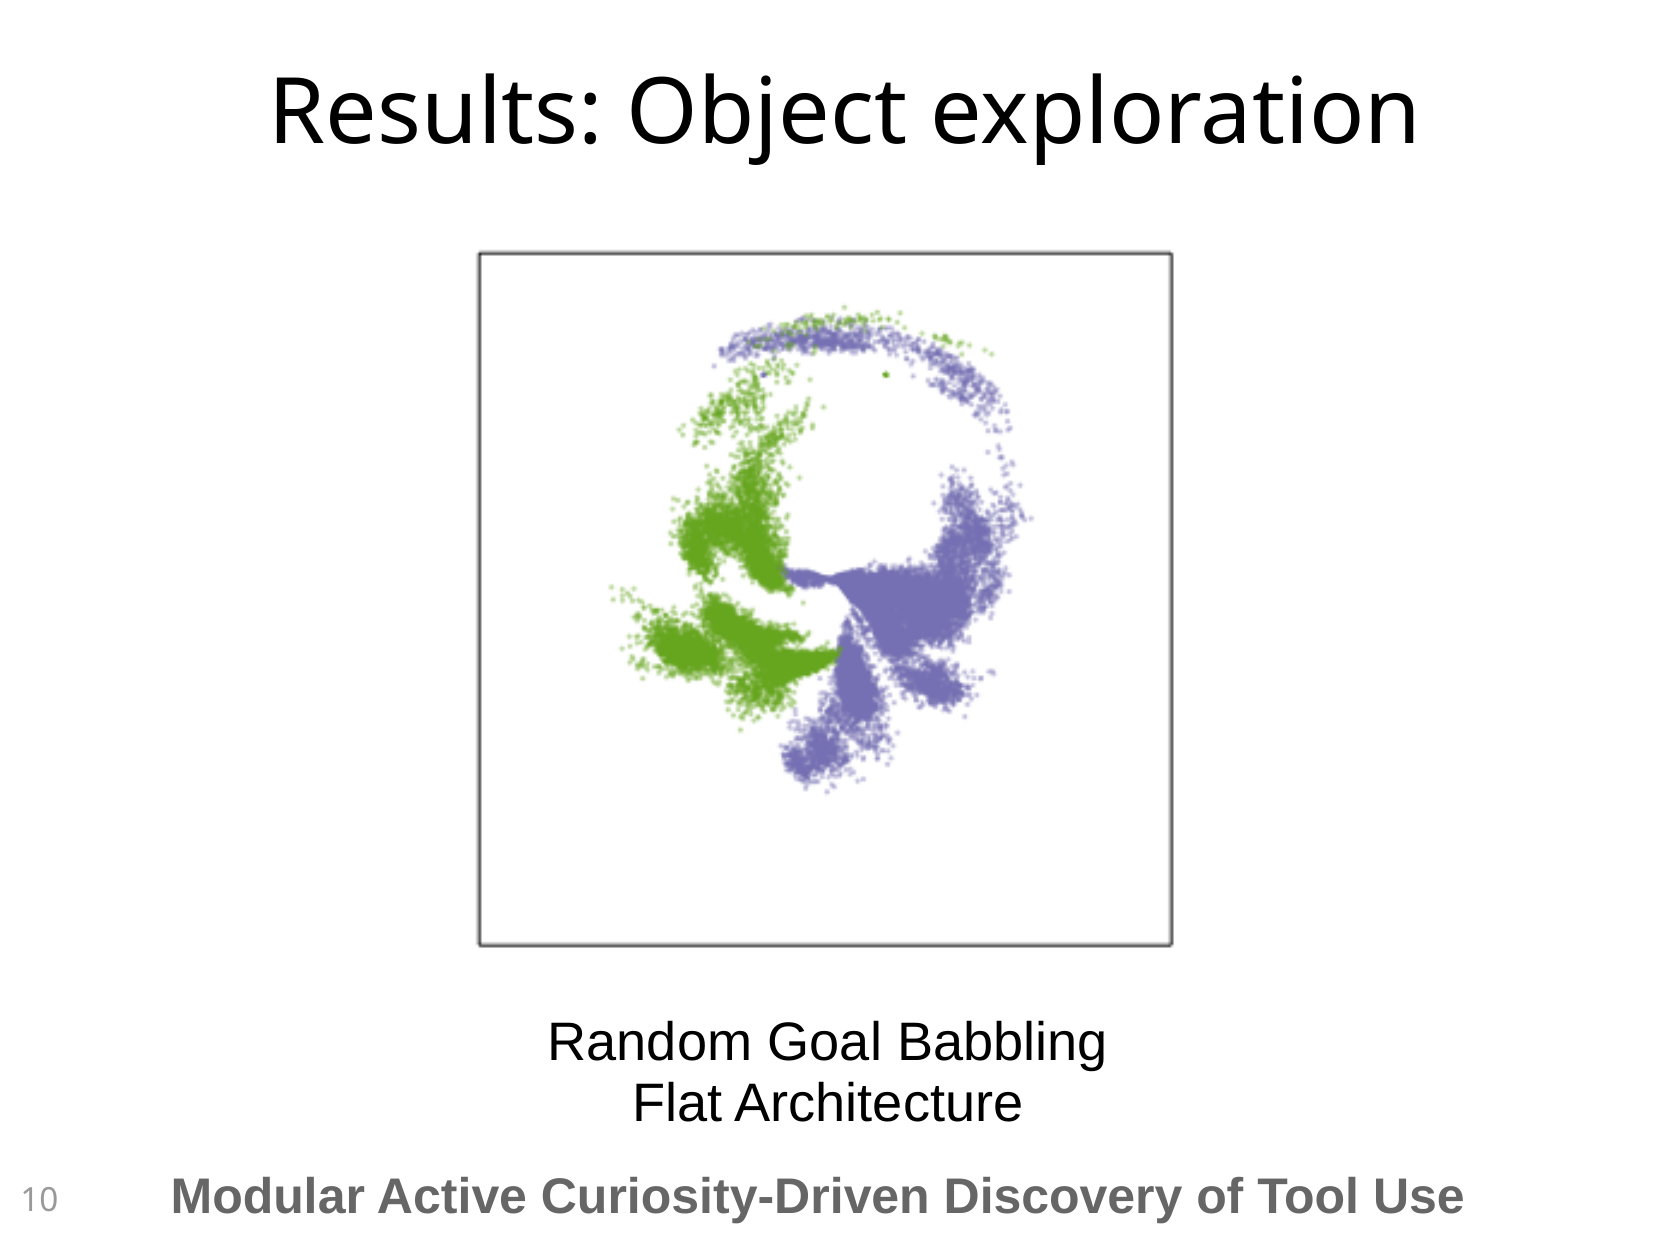

# Results: Object exploration
Random Goal Babbling
Flat Architecture
Modular Active Curiosity-Driven Discovery of Tool Use
10